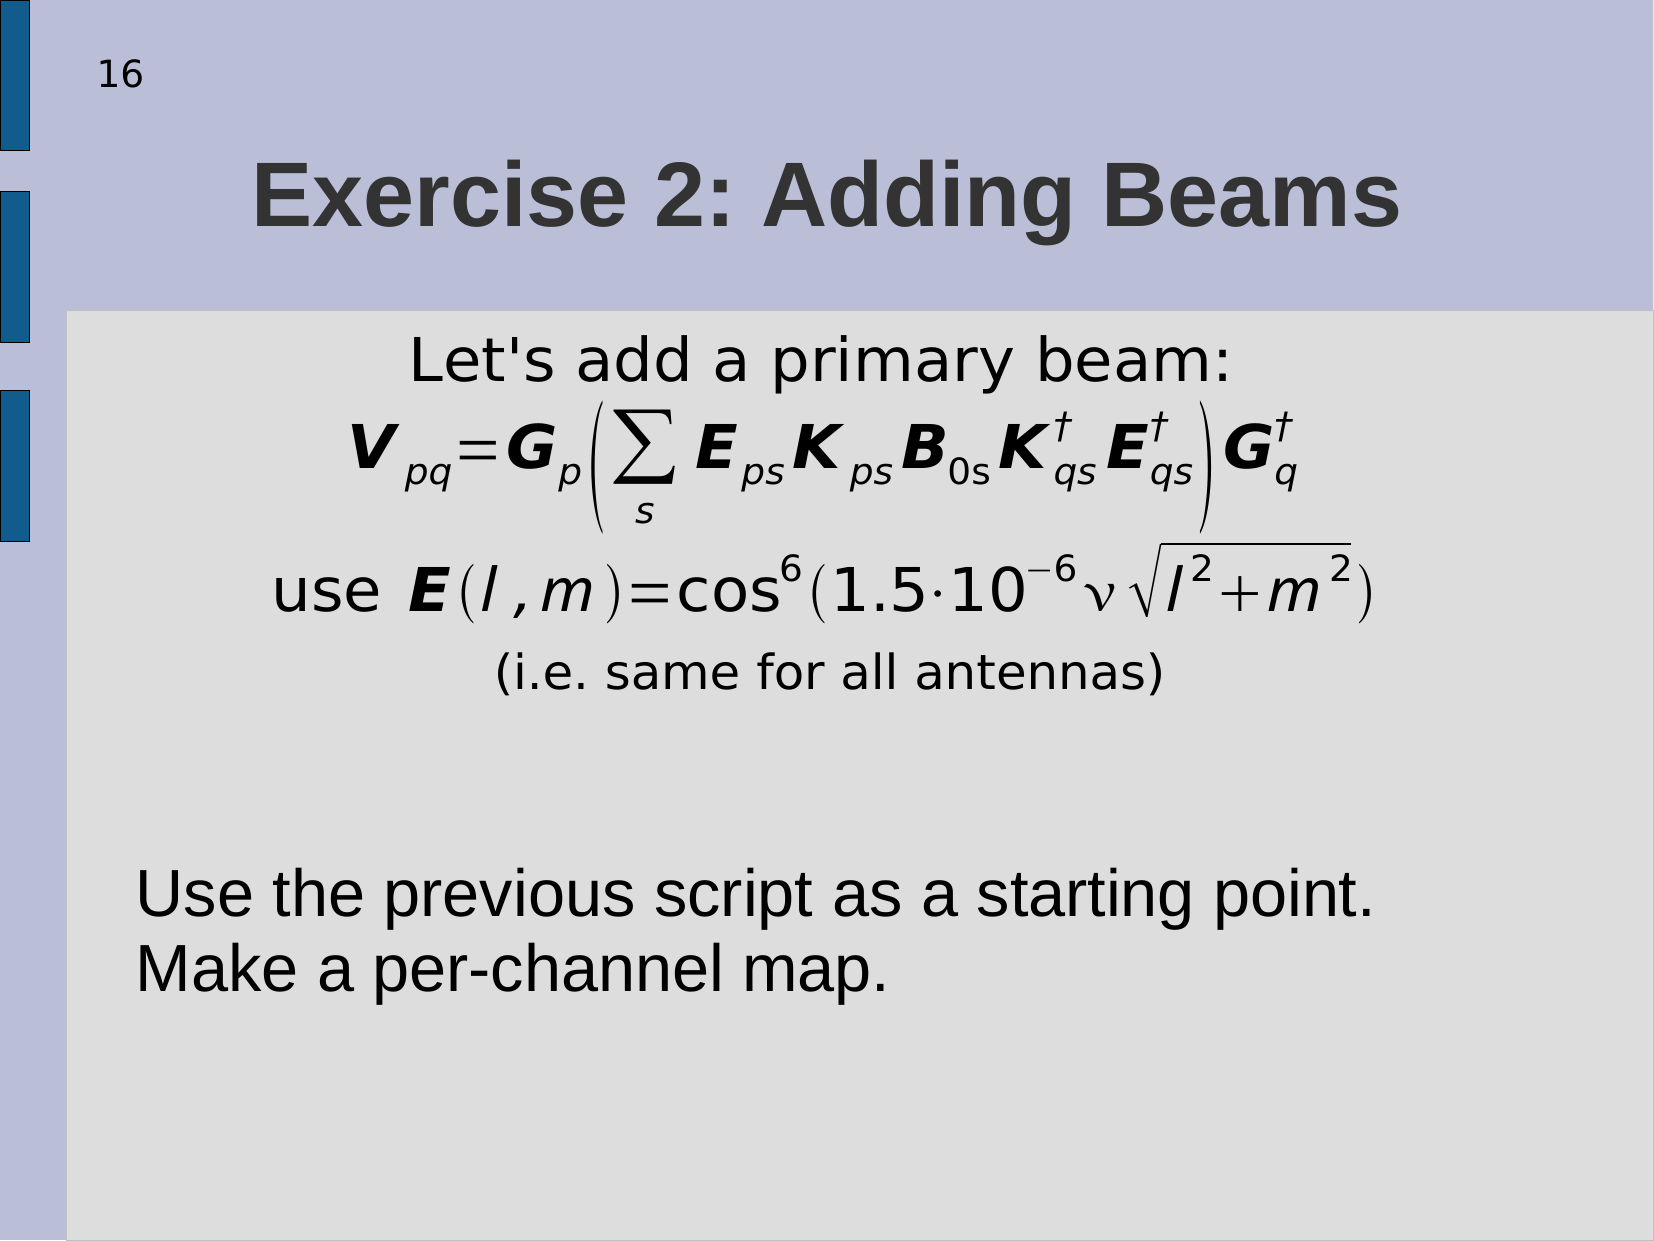

# Exercise 2: Adding Beams
Use the previous script as a starting point.
Make a per-channel map.